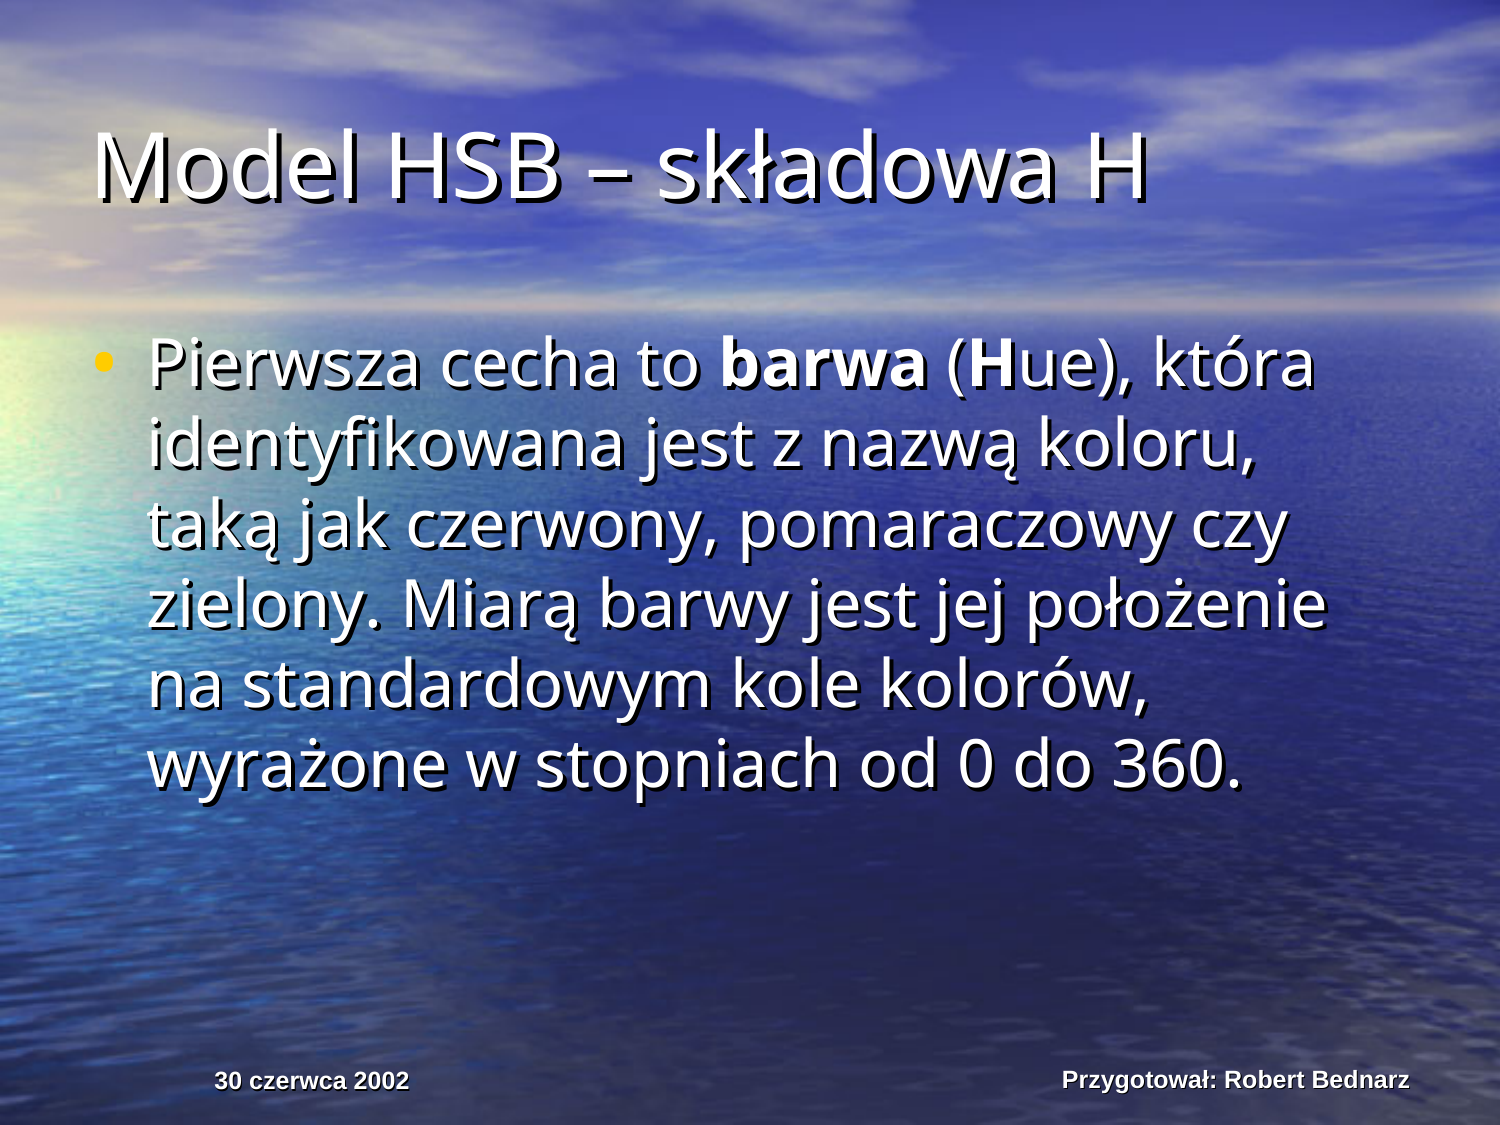

# Model HSB – składowa H
Pierwsza cecha to barwa (Hue), która identyfikowana jest z nazwą koloru, taką jak czerwony, pomaraczowy czy zielony. Miarą barwy jest jej położenie na standardowym kole kolorów, wyrażone w stopniach od 0 do 360.